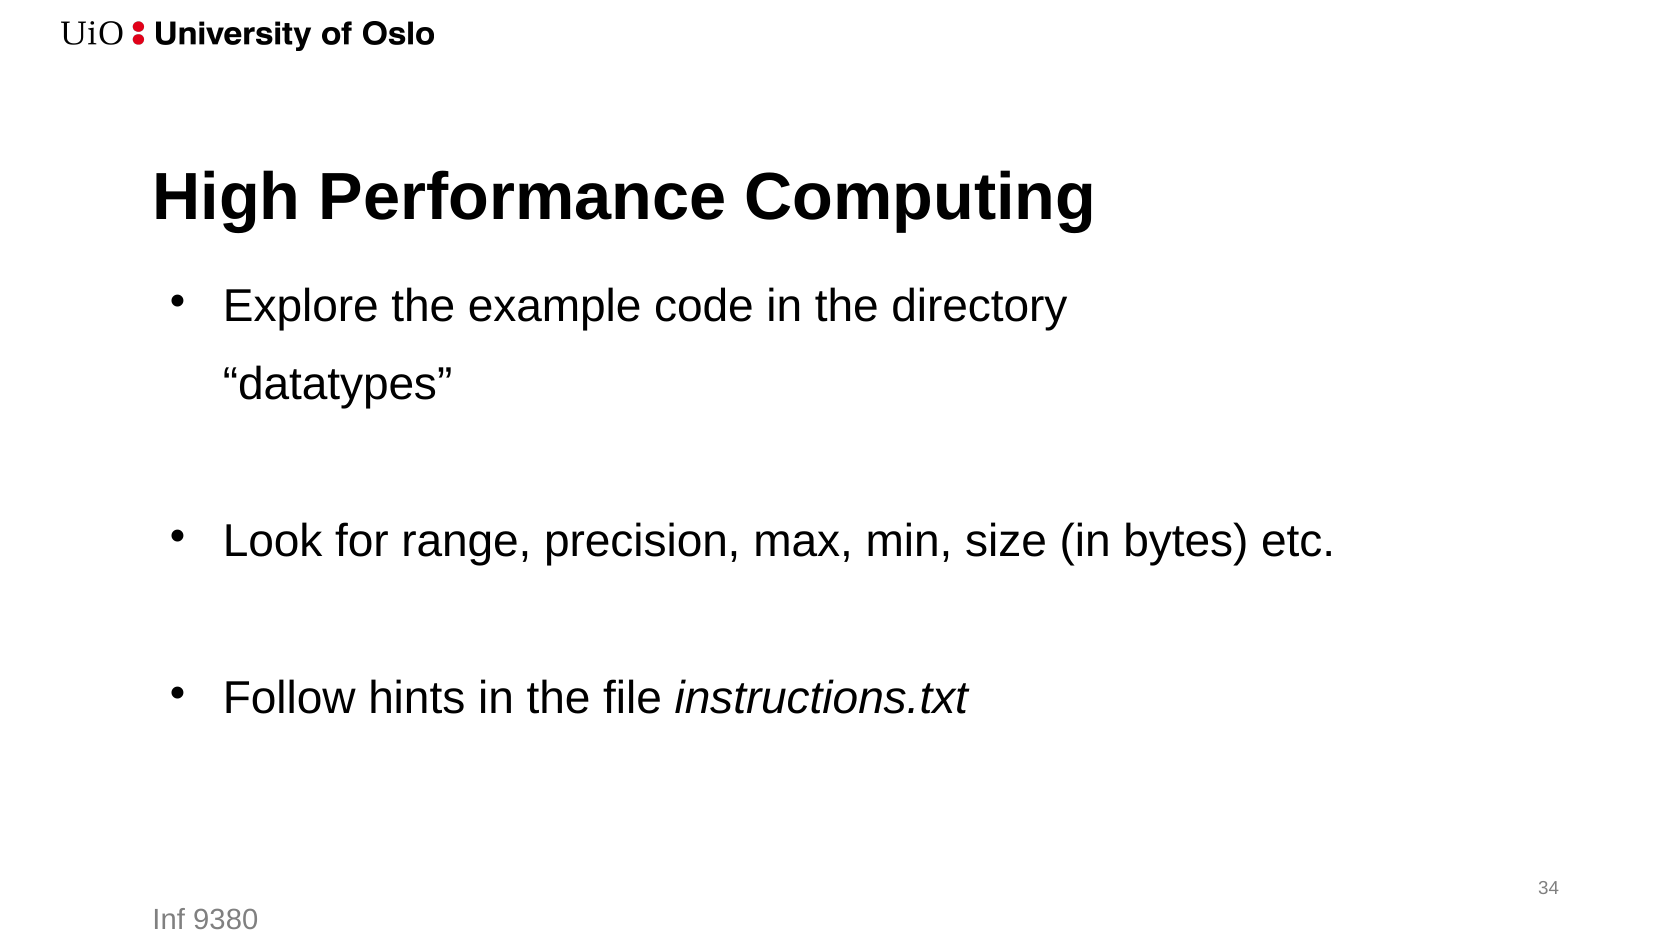

High Performance Computing
Explore the example code in the directory
“datatypes”
Look for range, precision, max, min, size (in bytes) etc.
Follow hints in the file instructions.txt
Inf 9380